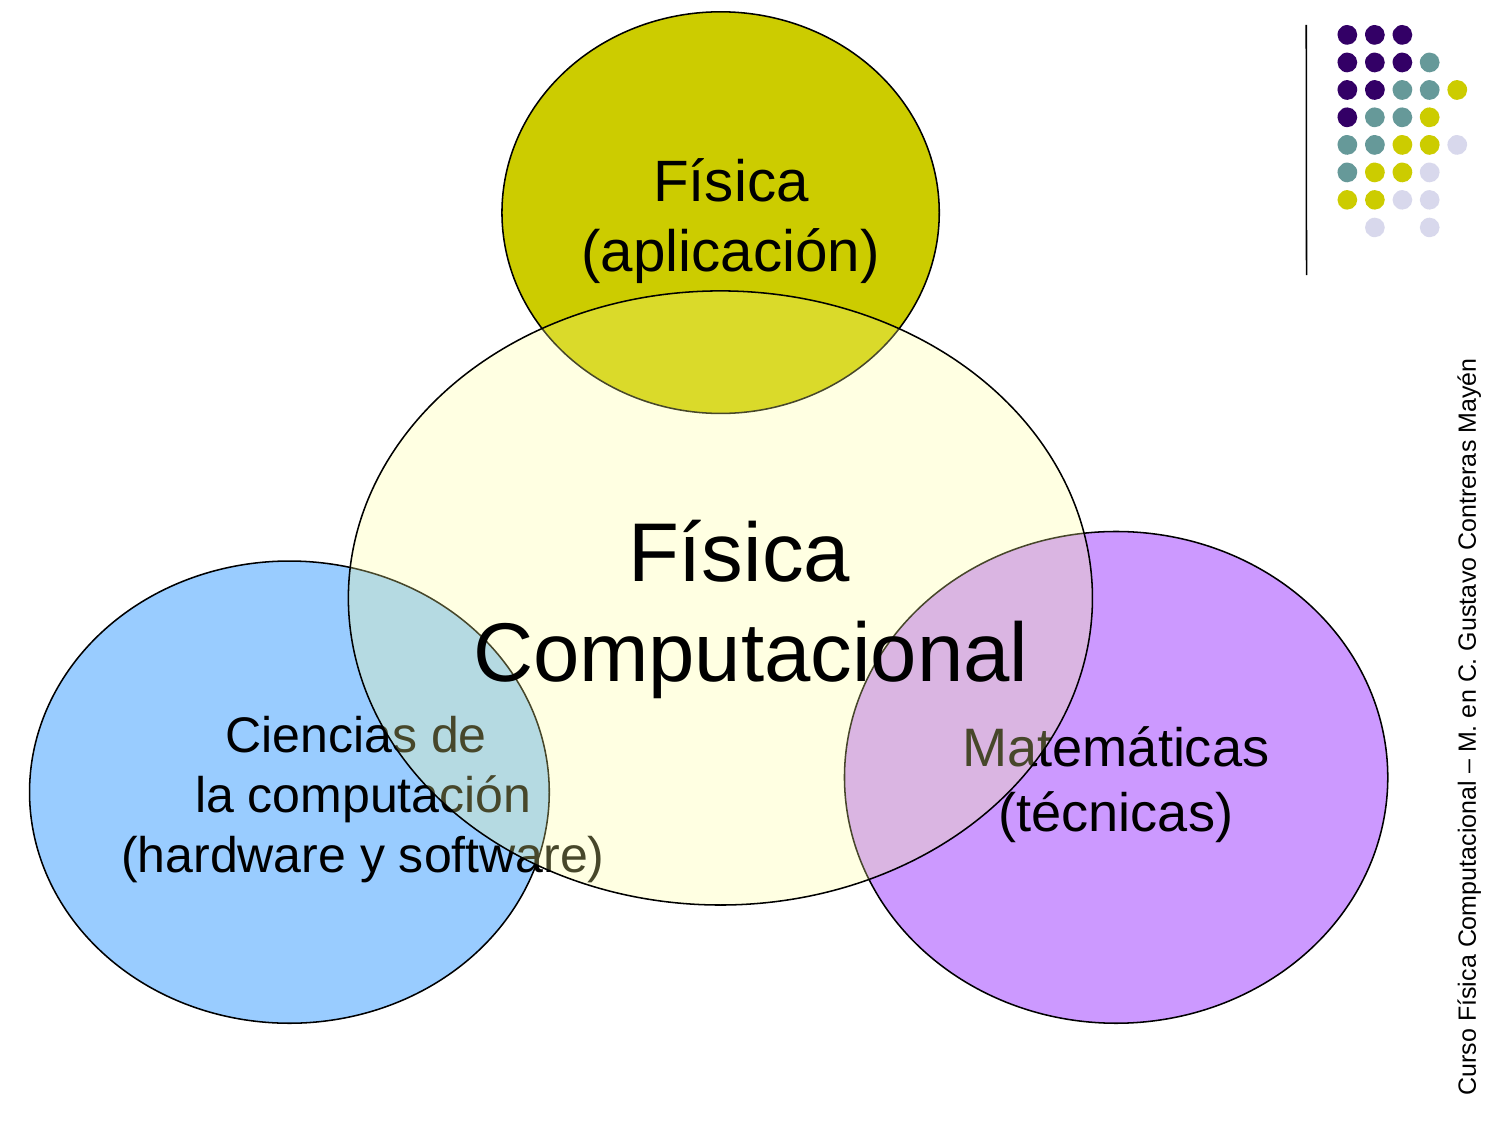

Física
(aplicación)‏
Física
Computacional
Matemáticas
(técnicas)‏
Ciencias de
la computación
(hardware y software)‏